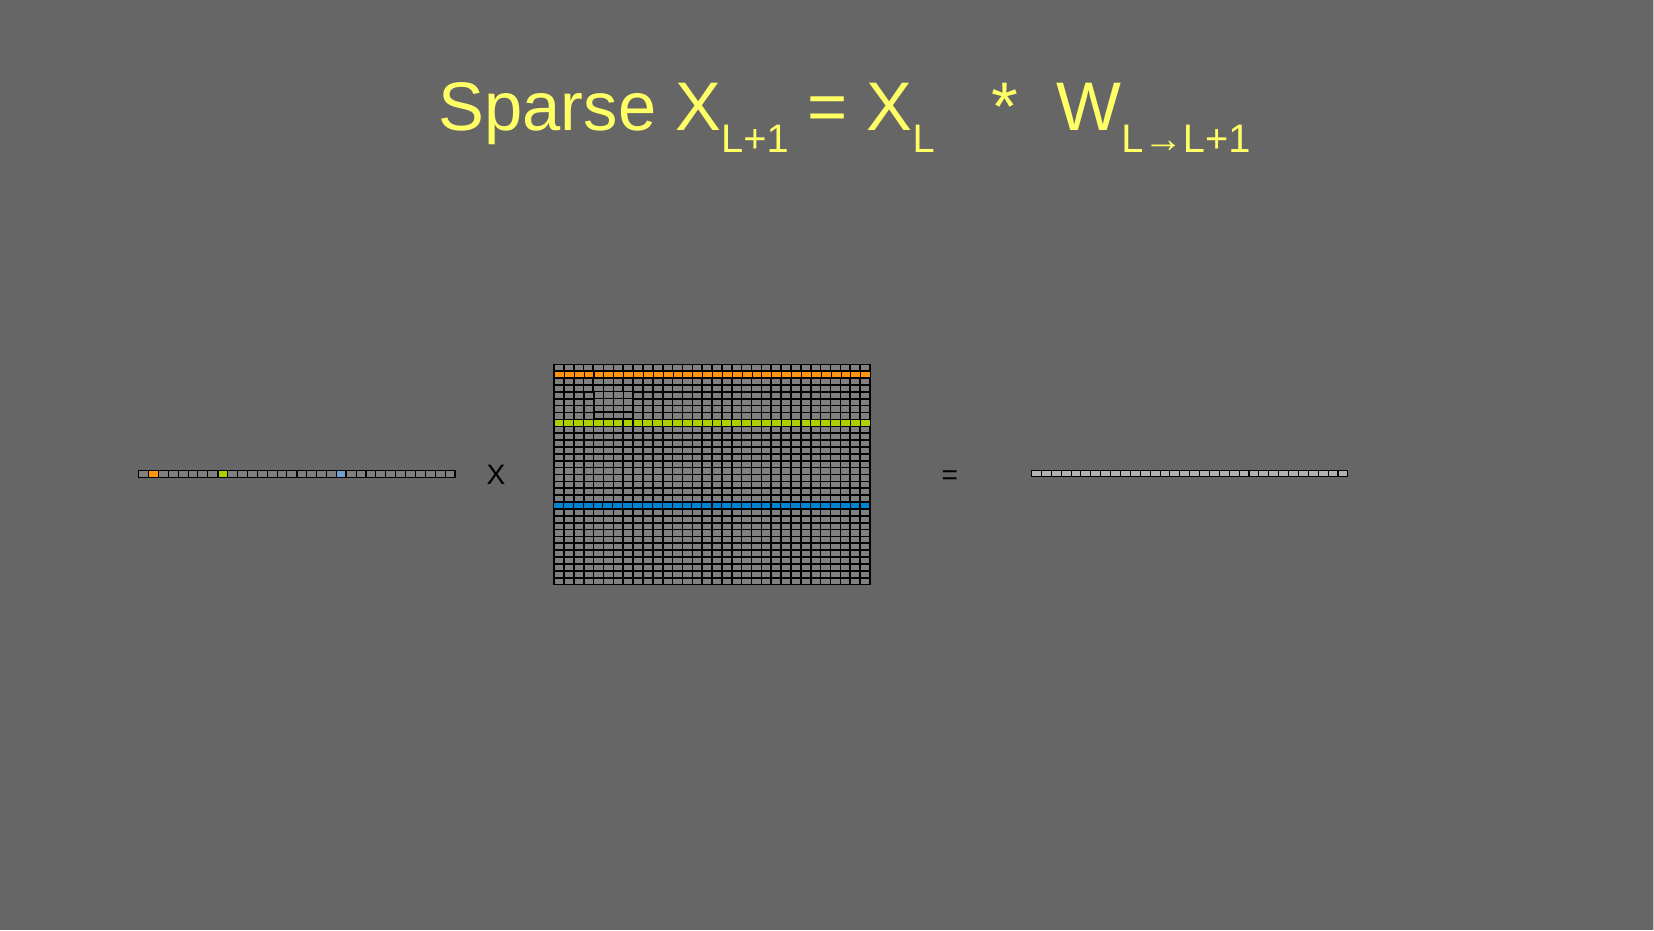

# Sparse XL+1 = XL * WL→L+1
X
=